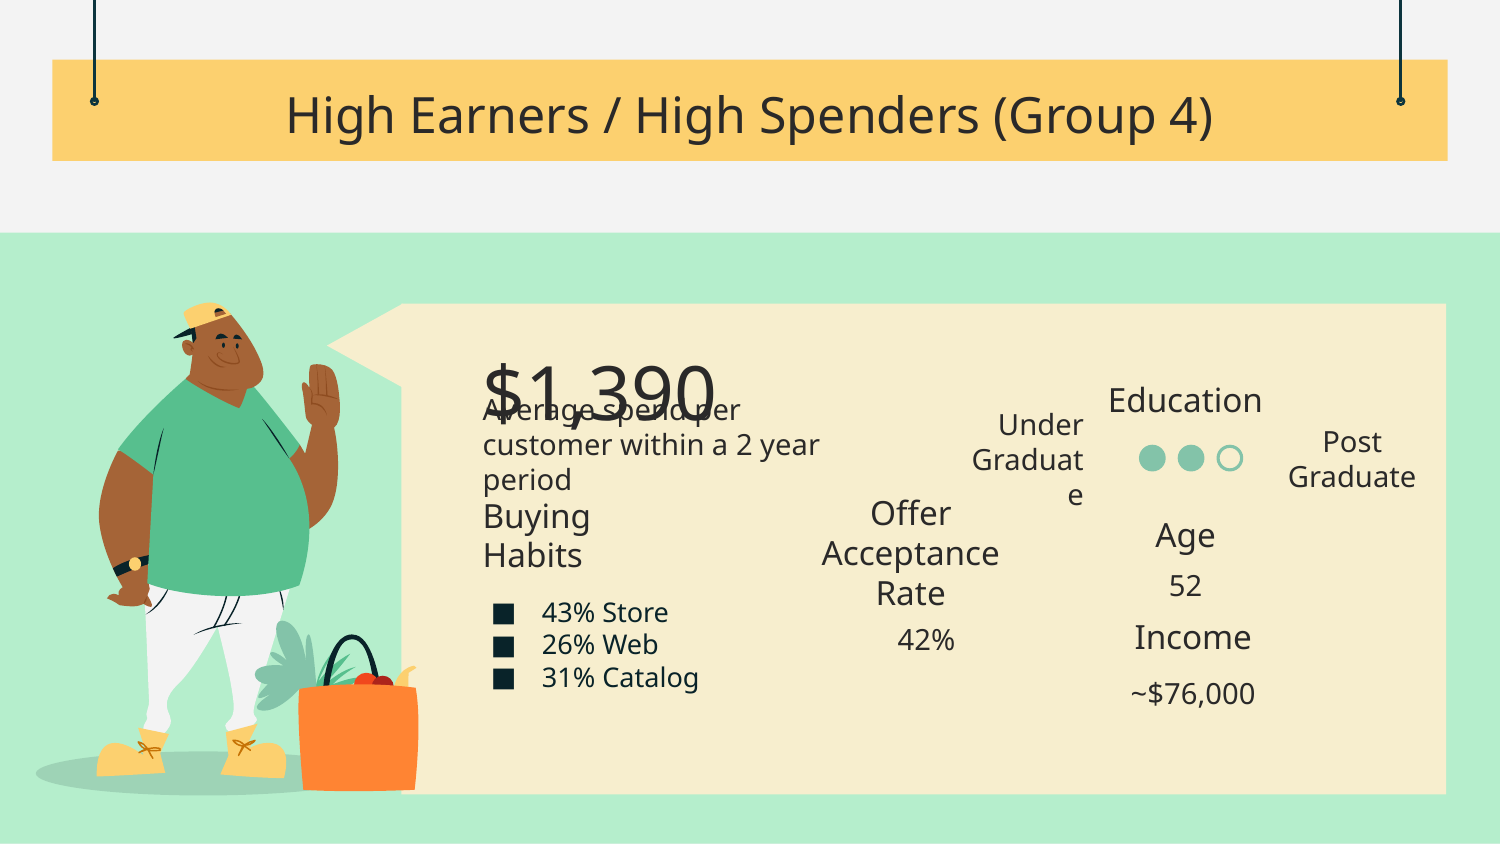

# High Earners / High Spenders (Group 4)
$1,390
Education
Under
Graduate
Post
Graduate
Average spend per customer within a 2 year period
Age
Buying Habits
Offer Acceptance
Rate
52
43% Store
26% Web
31% Catalog
Income
42%
~$76,000